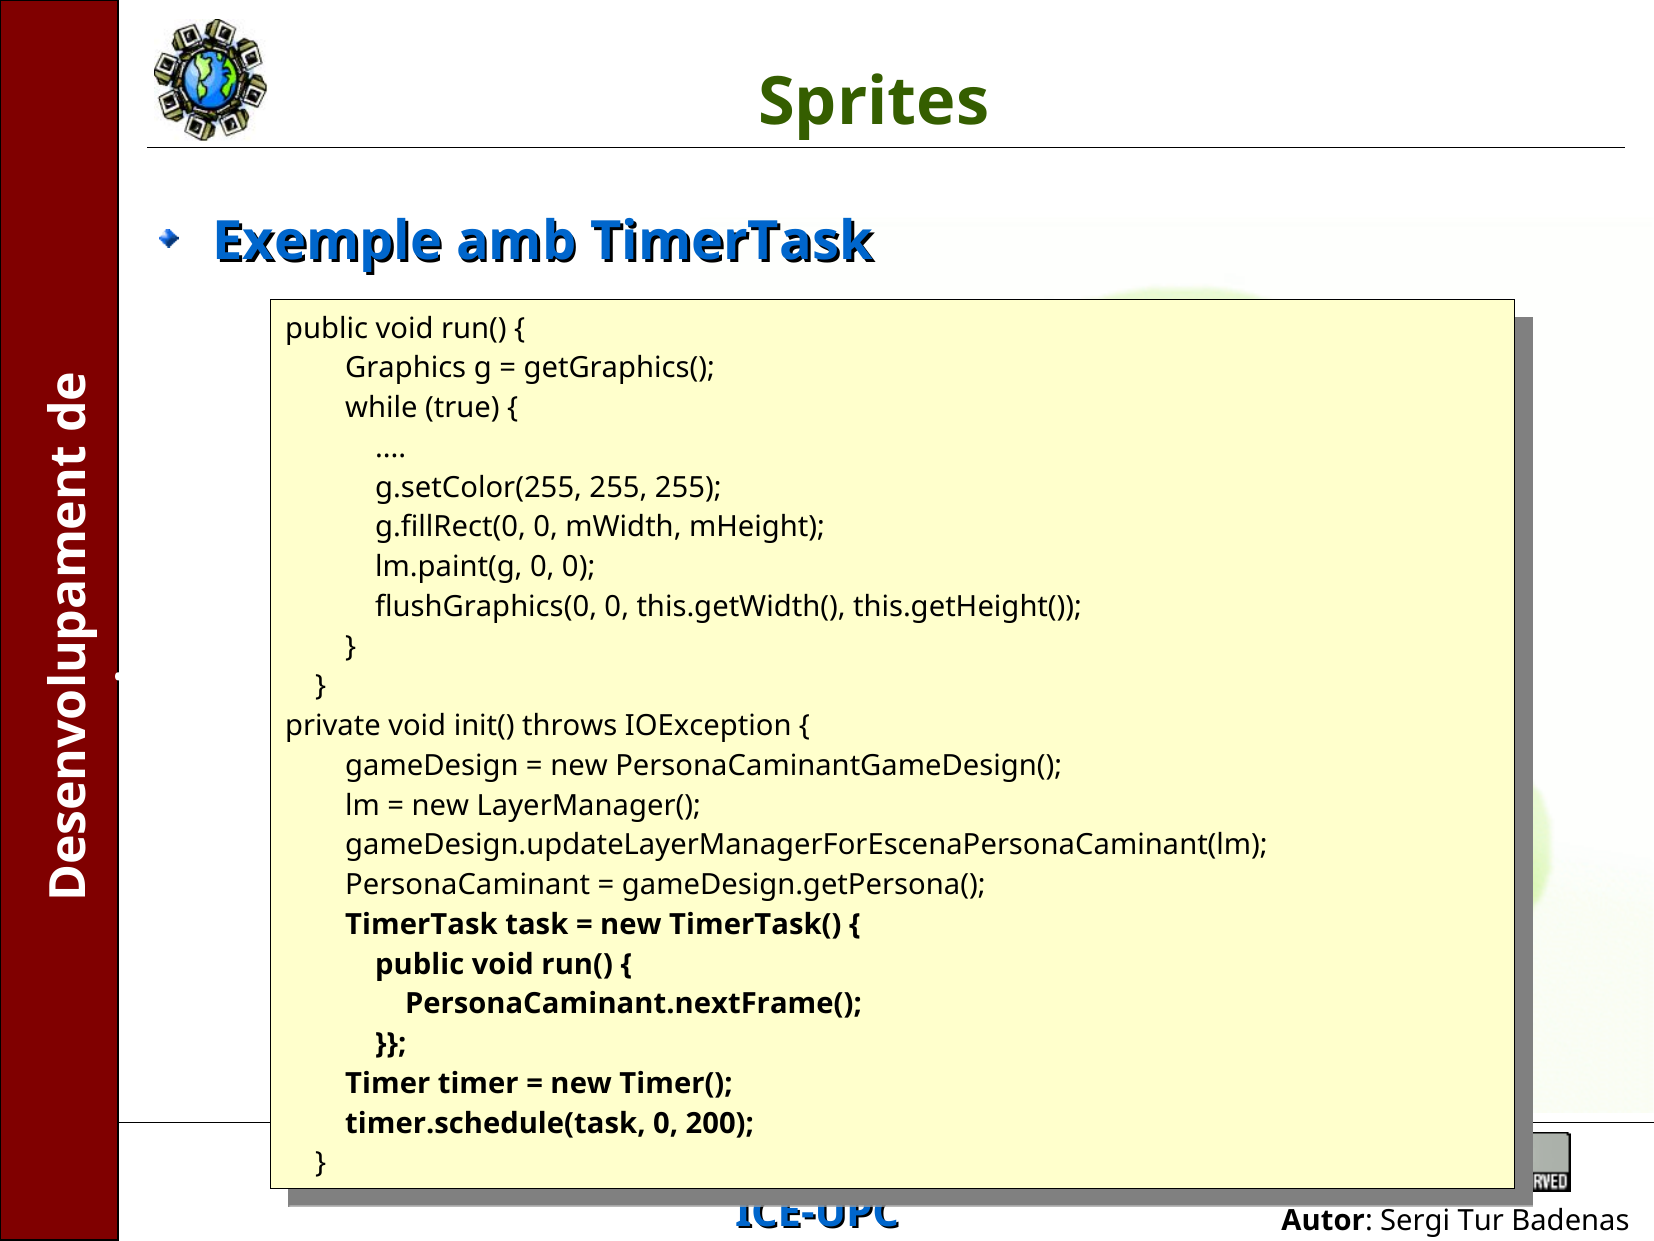

# Sprites
Exemple amb TimerTask
public void run() {
 Graphics g = getGraphics();
 while (true) {
 ....
 g.setColor(255, 255, 255);
 g.fillRect(0, 0, mWidth, mHeight);
 lm.paint(g, 0, 0);
 flushGraphics(0, 0, this.getWidth(), this.getHeight());
 }
 }
private void init() throws IOException {
 gameDesign = new PersonaCaminantGameDesign();
 lm = new LayerManager();
 gameDesign.updateLayerManagerForEscenaPersonaCaminant(lm);
 PersonaCaminant = gameDesign.getPersona();
 TimerTask task = new TimerTask() {
 public void run() {
 PersonaCaminant.nextFrame();
 }};
 Timer timer = new Timer();
 timer.schedule(task, 0, 200);
 }